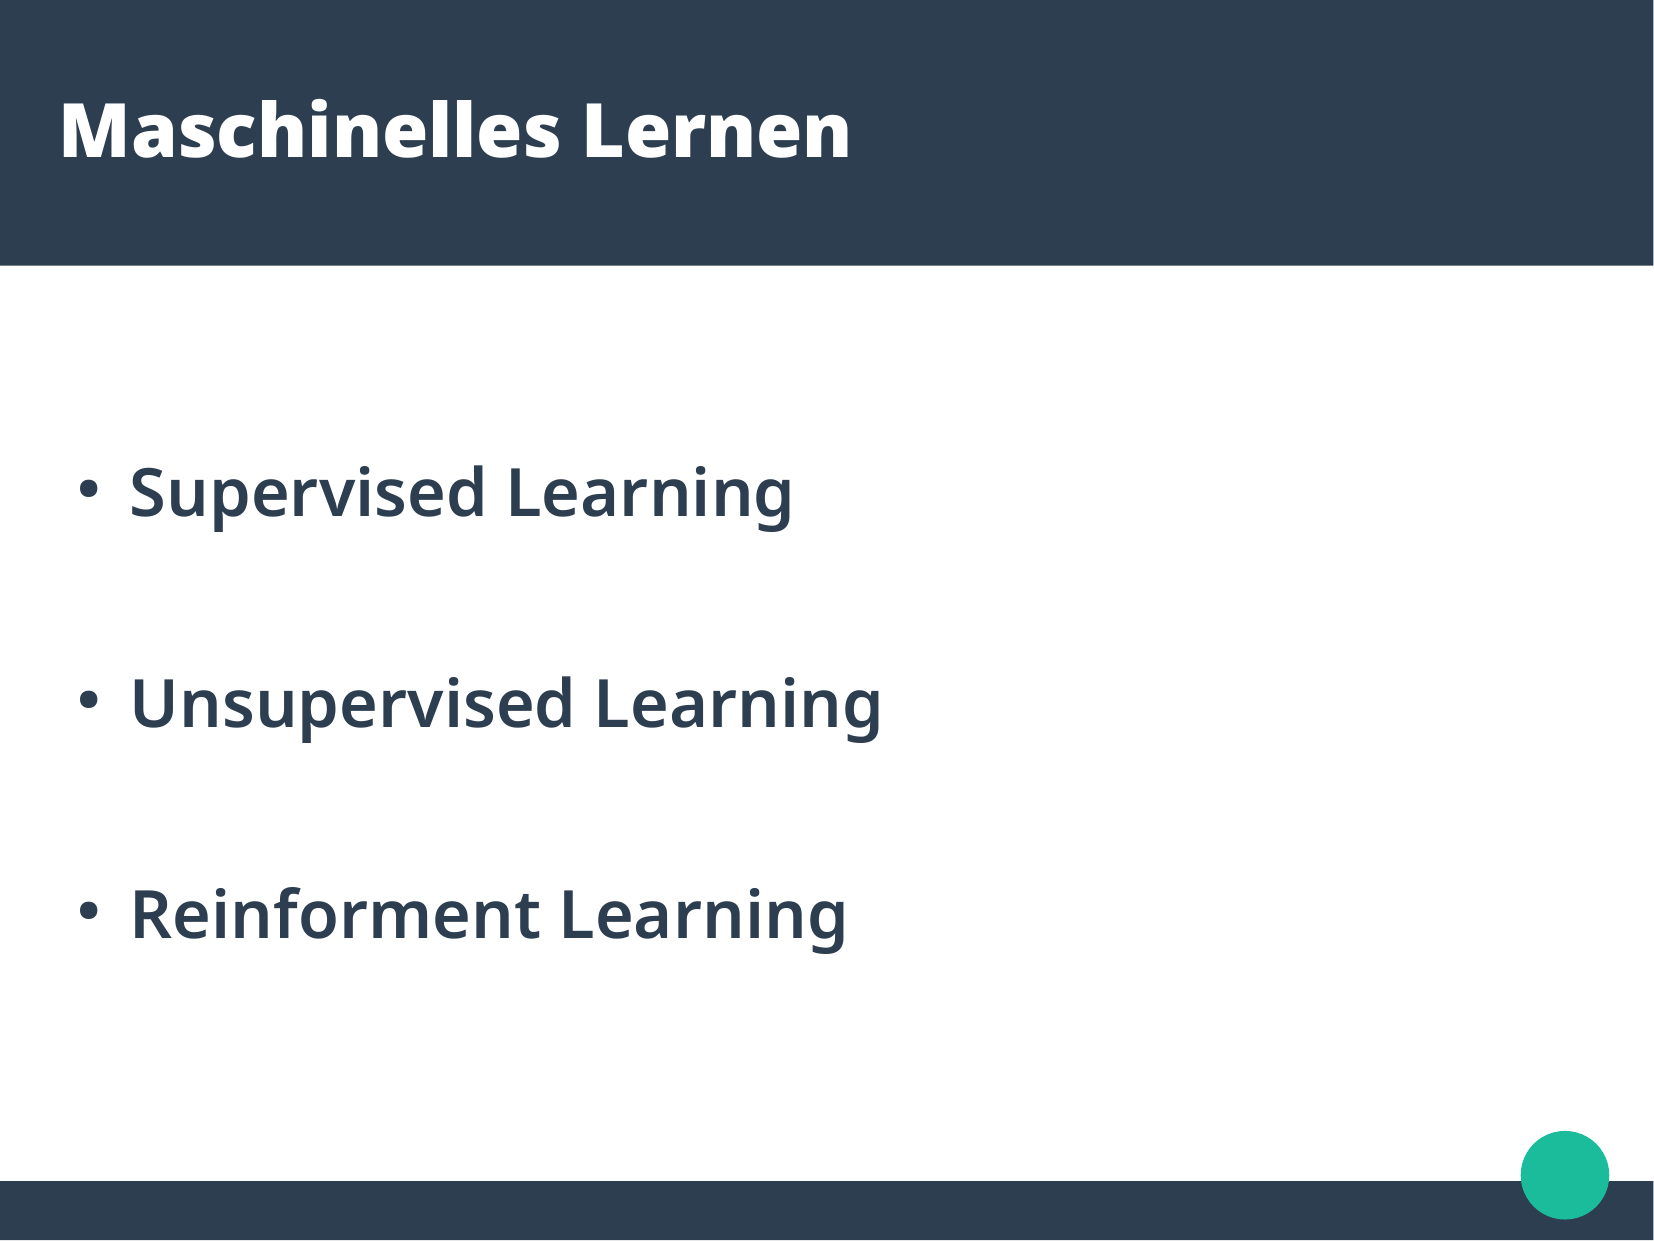

# Maschinelles Lernen
Supervised Learning
Unsupervised Learning
Reinforment Learning